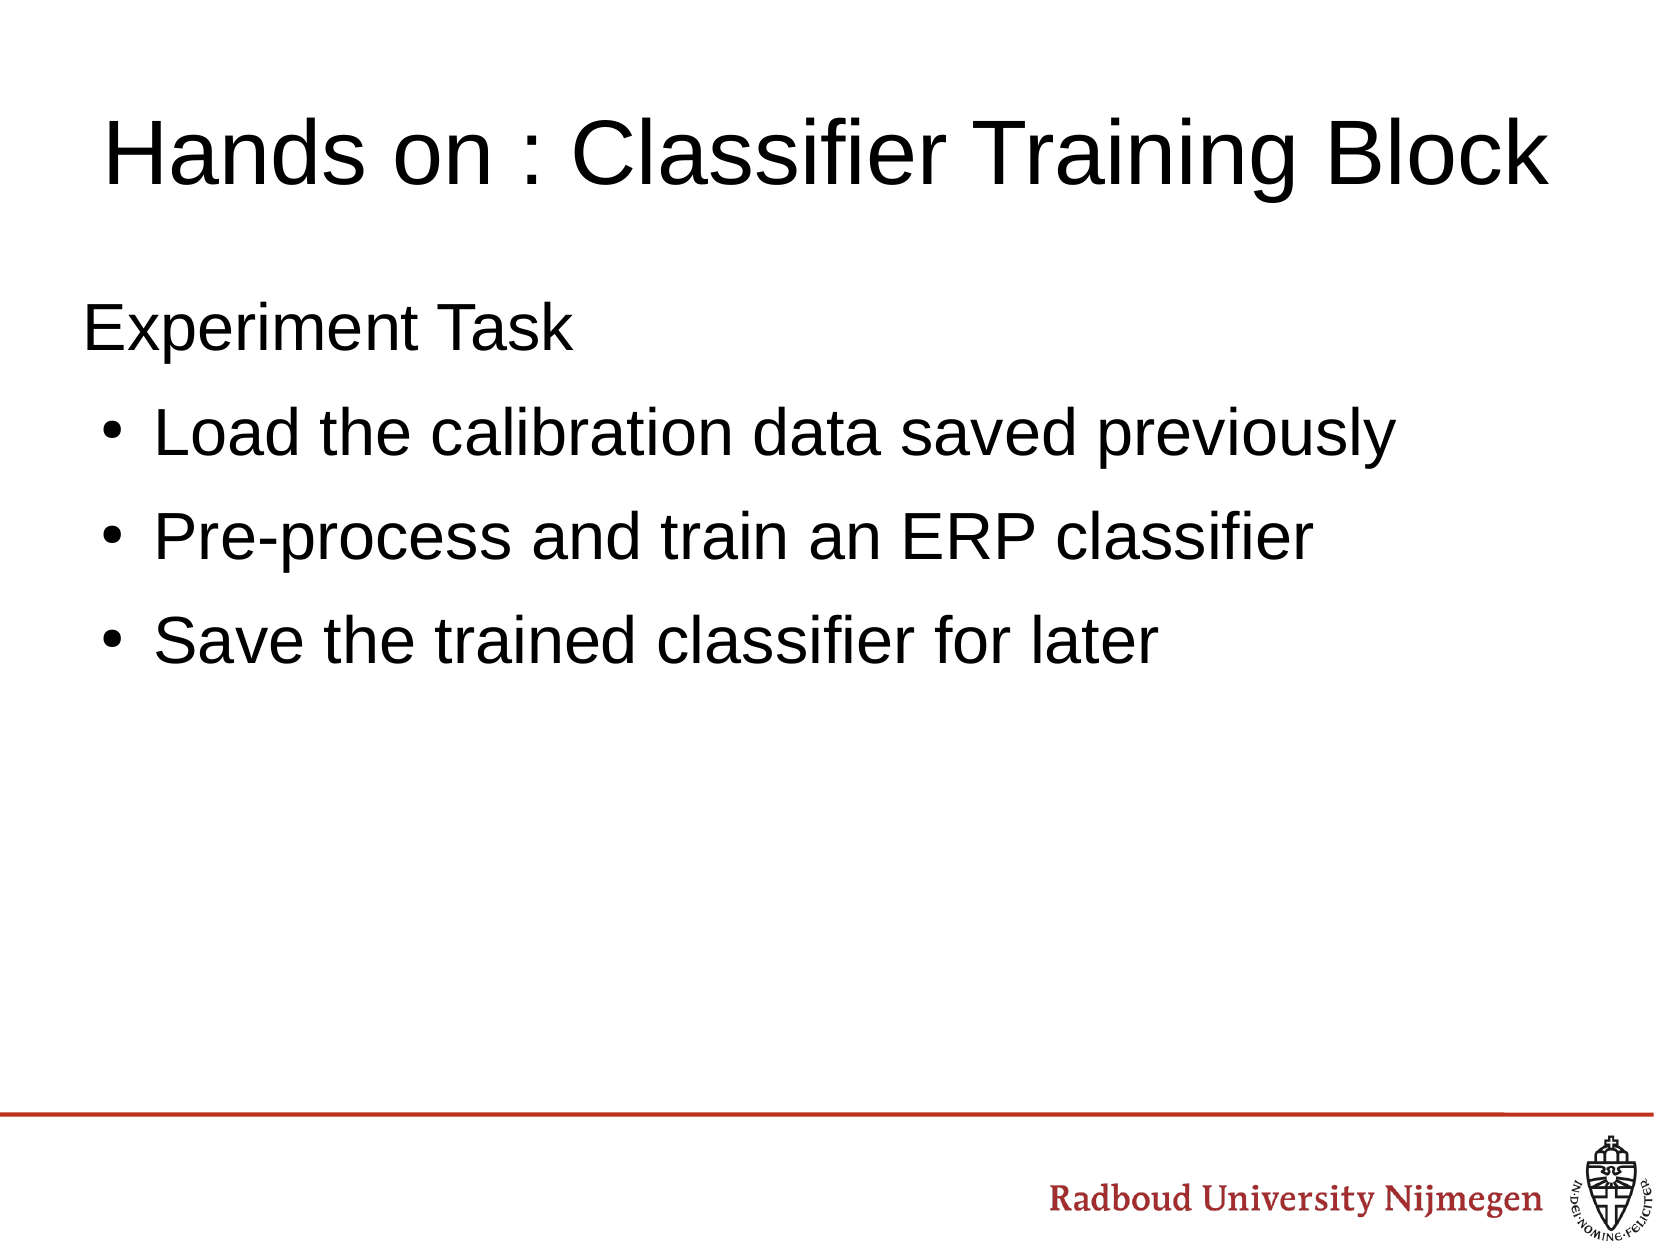

# Hands on : Classifier Training Block
Experiment Task
Load the calibration data saved previously
Pre-process and train an ERP classifier
Save the trained classifier for later